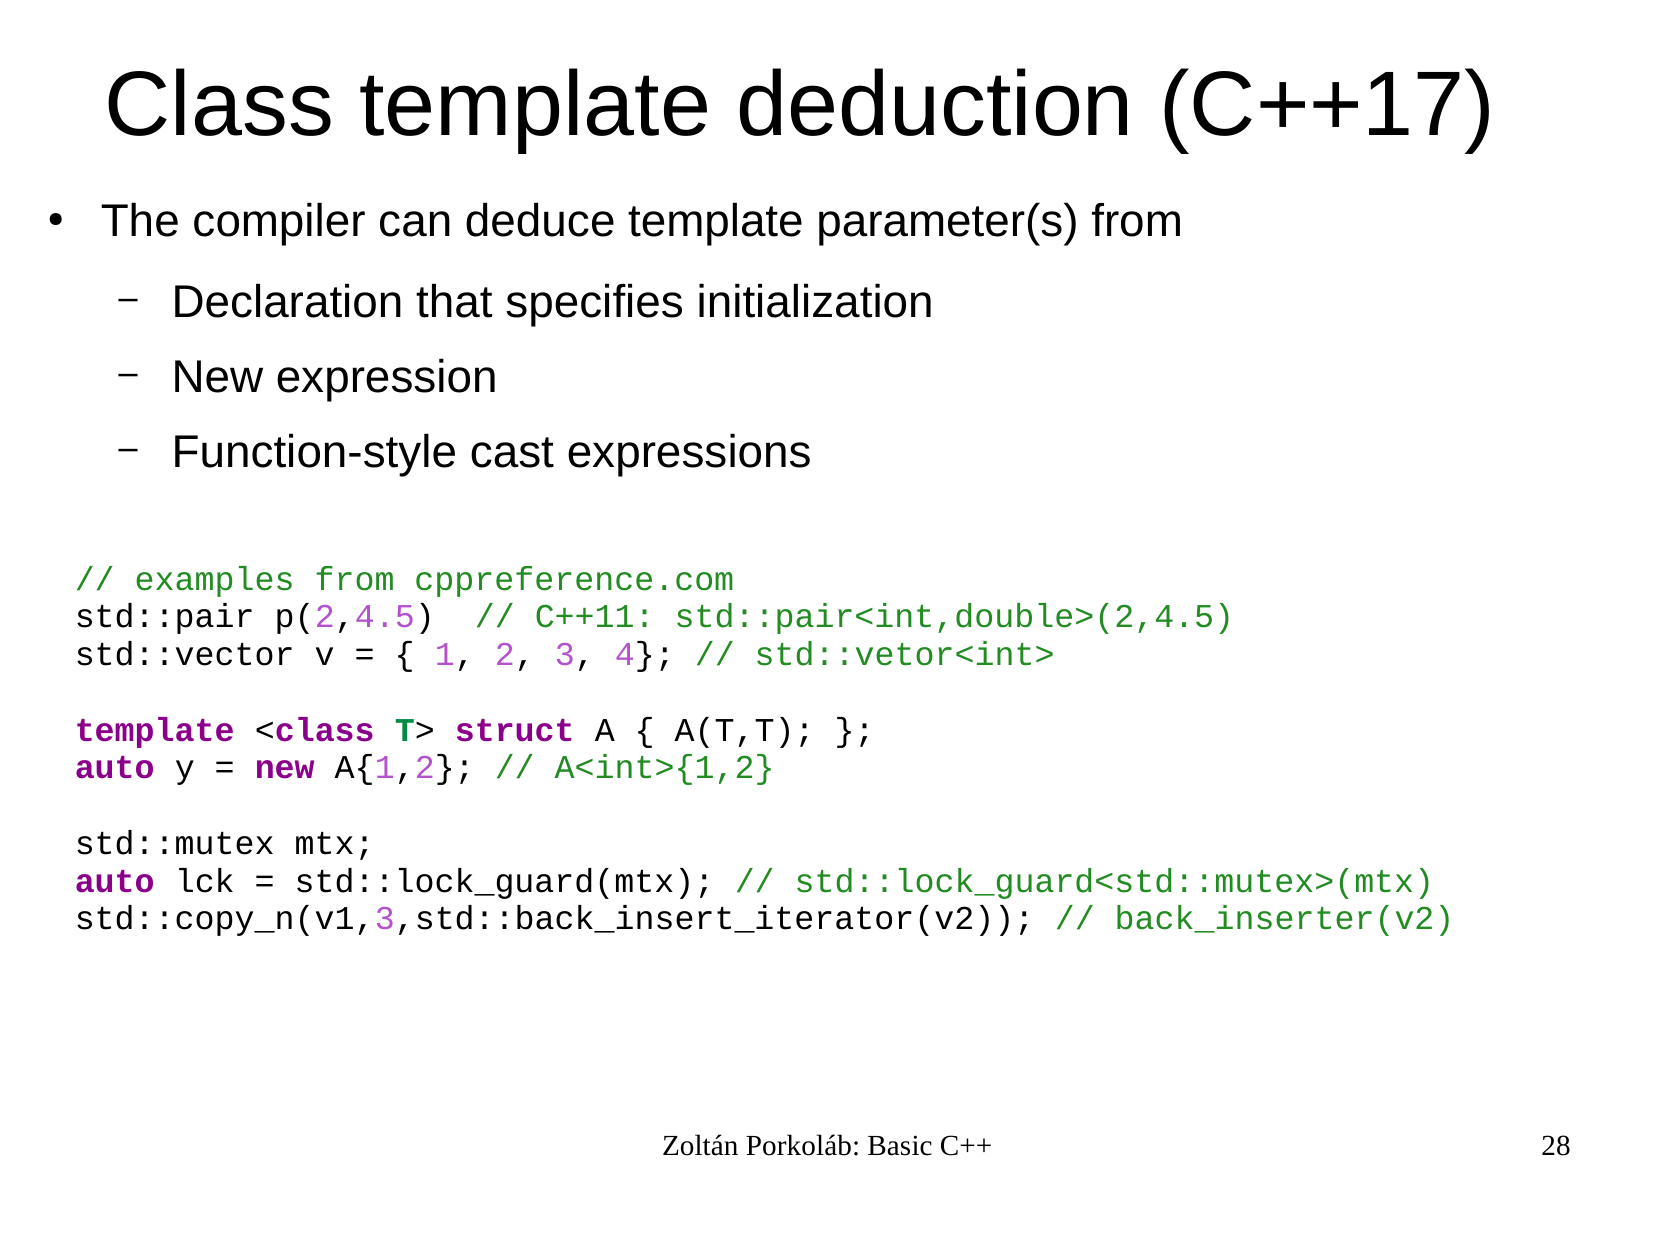

# Class template deduction (C++17)
The compiler can deduce template parameter(s) from
Declaration that specifies initialization
New expression
Function-style cast expressions
// examples from cppreference.com
std::pair p(2,4.5) // C++11: std::pair<int,double>(2,4.5)
std::vector v = { 1, 2, 3, 4}; // std::vetor<int>
template <class T> struct A { A(T,T); };
auto y = new A{1,2}; // A<int>{1,2}
std::mutex mtx;
auto lck = std::lock_guard(mtx); // std::lock_guard<std::mutex>(mtx)
std::copy_n(v1,3,std::back_insert_iterator(v2)); // back_inserter(v2)
Zoltán Porkoláb: Basic C++
28